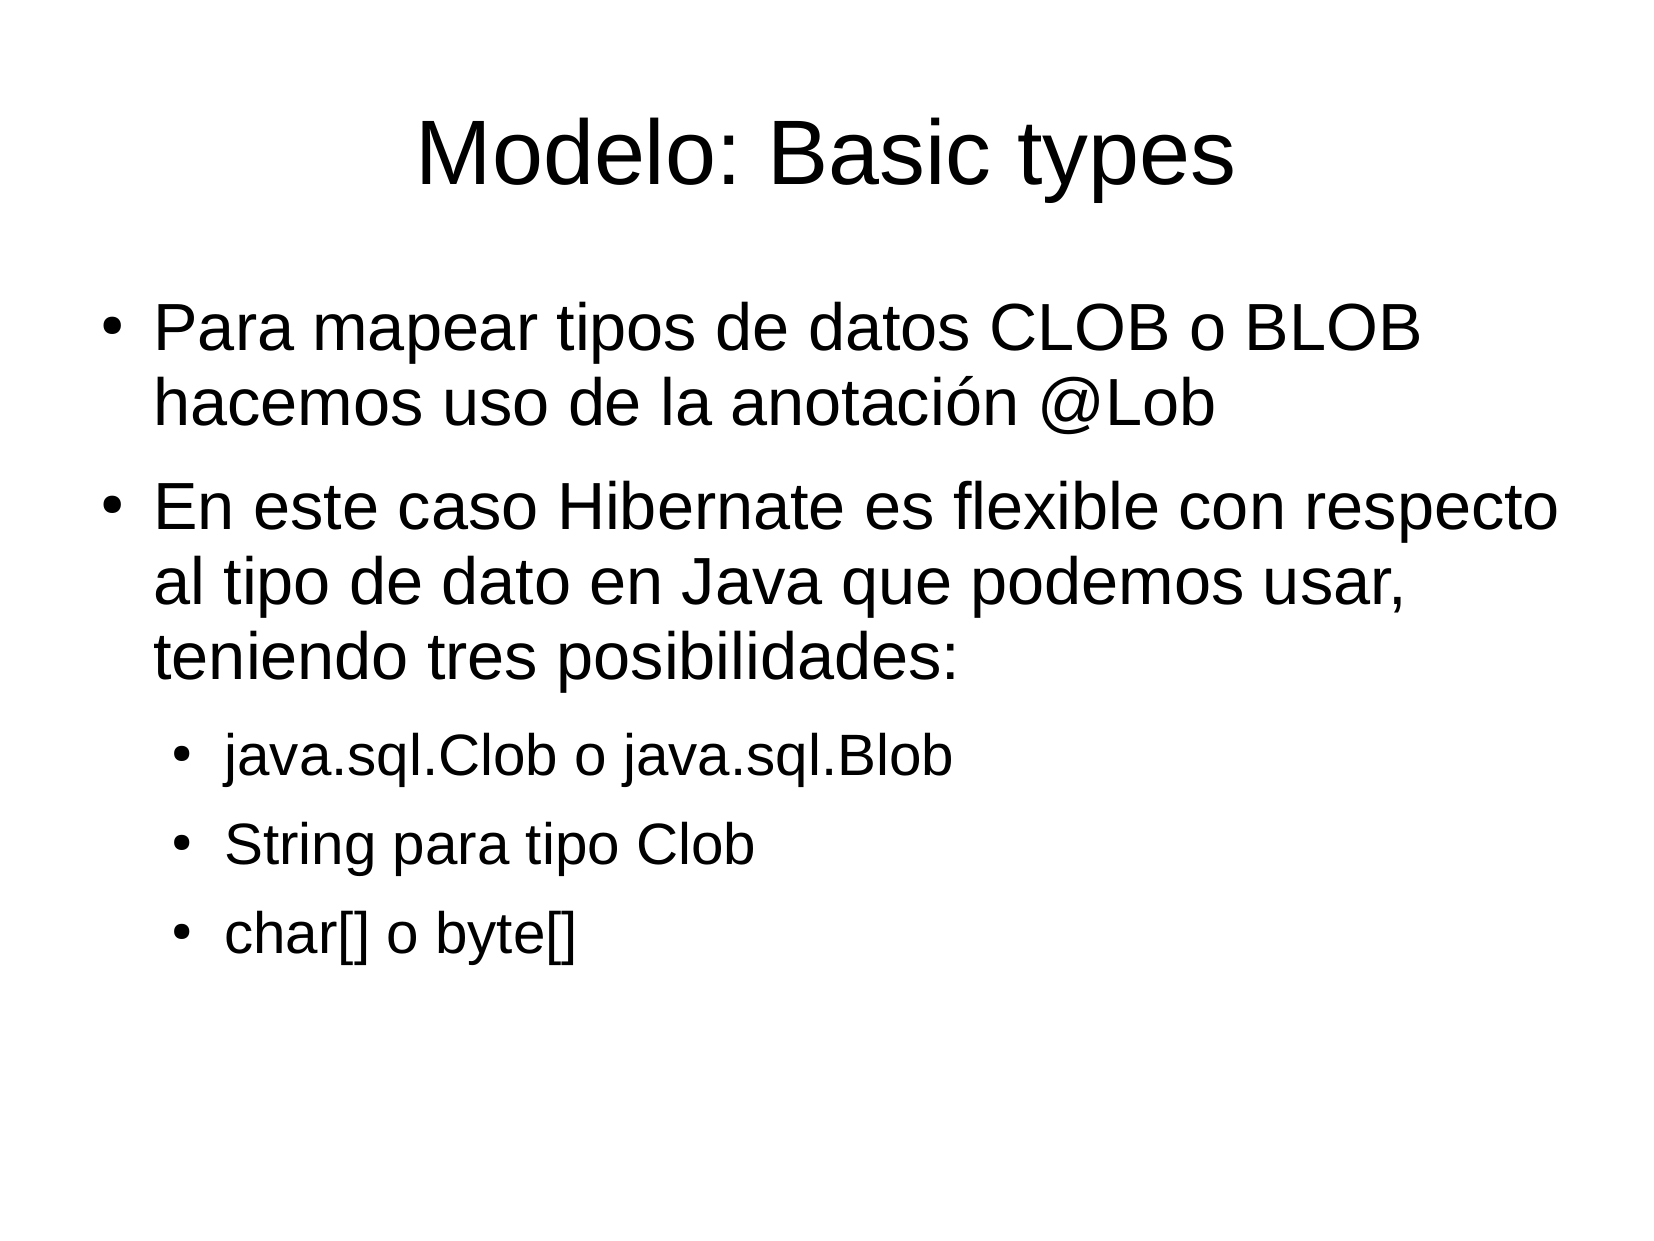

# Modelo: Basic types
Para mapear tipos de datos CLOB o BLOB hacemos uso de la anotación @Lob
En este caso Hibernate es flexible con respecto al tipo de dato en Java que podemos usar, teniendo tres posibilidades:
java.sql.Clob o java.sql.Blob
String para tipo Clob
char[] o byte[]